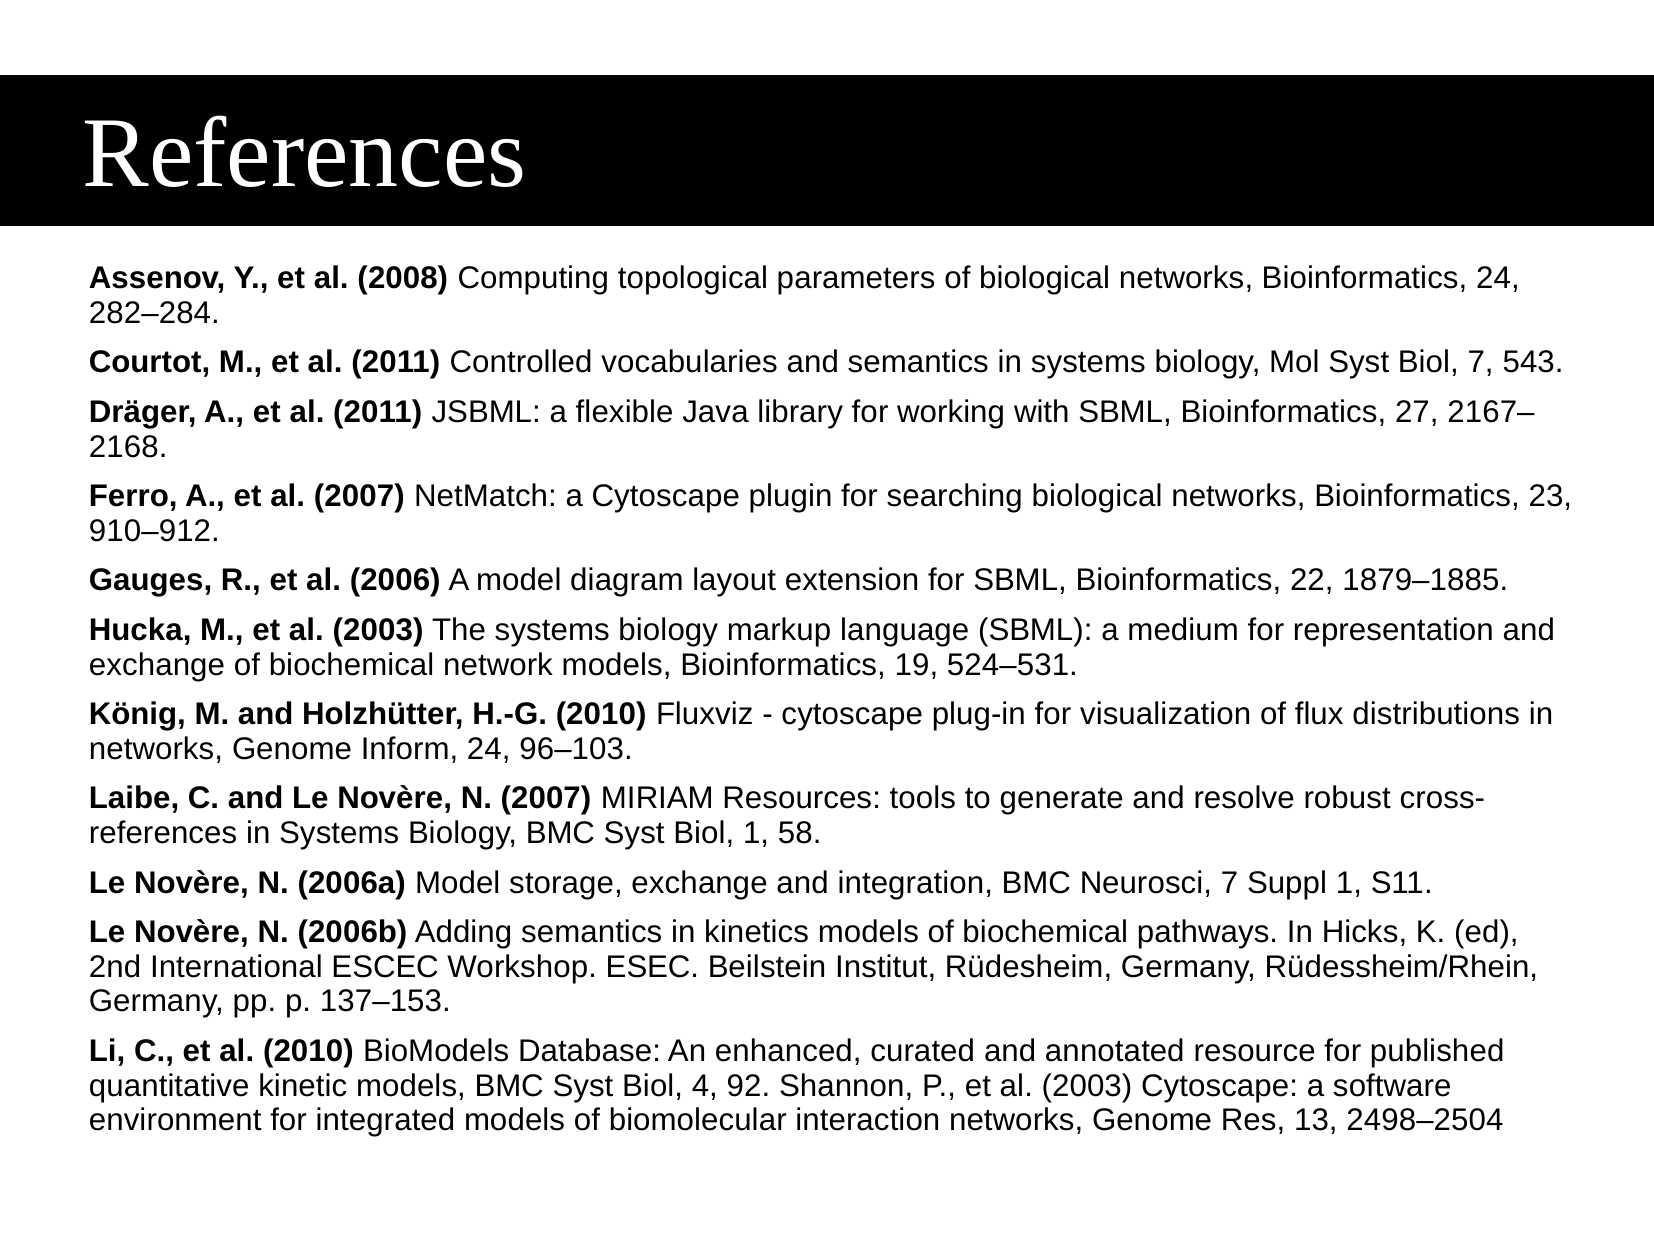

# References
Assenov, Y., et al. (2008) Computing topological parameters of biological networks, Bioinformatics, 24, 282–284.
Courtot, M., et al. (2011) Controlled vocabularies and semantics in systems biology, Mol Syst Biol, 7, 543.
Dräger, A., et al. (2011) JSBML: a flexible Java library for working with SBML, Bioinformatics, 27, 2167–2168.
Ferro, A., et al. (2007) NetMatch: a Cytoscape plugin for searching biological networks, Bioinformatics, 23, 910–912.
Gauges, R., et al. (2006) A model diagram layout extension for SBML, Bioinformatics, 22, 1879–1885.
Hucka, M., et al. (2003) The systems biology markup language (SBML): a medium for representation and exchange of biochemical network models, Bioinformatics, 19, 524–531.
König, M. and Holzhütter, H.-G. (2010) Fluxviz - cytoscape plug-in for visualization of flux distributions in networks, Genome Inform, 24, 96–103.
Laibe, C. and Le Novère, N. (2007) MIRIAM Resources: tools to generate and resolve robust cross-references in Systems Biology, BMC Syst Biol, 1, 58.
Le Novère, N. (2006a) Model storage, exchange and integration, BMC Neurosci, 7 Suppl 1, S11.
Le Novère, N. (2006b) Adding semantics in kinetics models of biochemical pathways. In Hicks, K. (ed), 2nd International ESCEC Workshop. ESEC. Beilstein Institut, Rüdesheim, Germany, Rüdessheim/Rhein, Germany, pp. p. 137–153.
Li, C., et al. (2010) BioModels Database: An enhanced, curated and annotated resource for published quantitative kinetic models, BMC Syst Biol, 4, 92. Shannon, P., et al. (2003) Cytoscape: a software environment for integrated models of biomolecular interaction networks, Genome Res, 13, 2498–2504